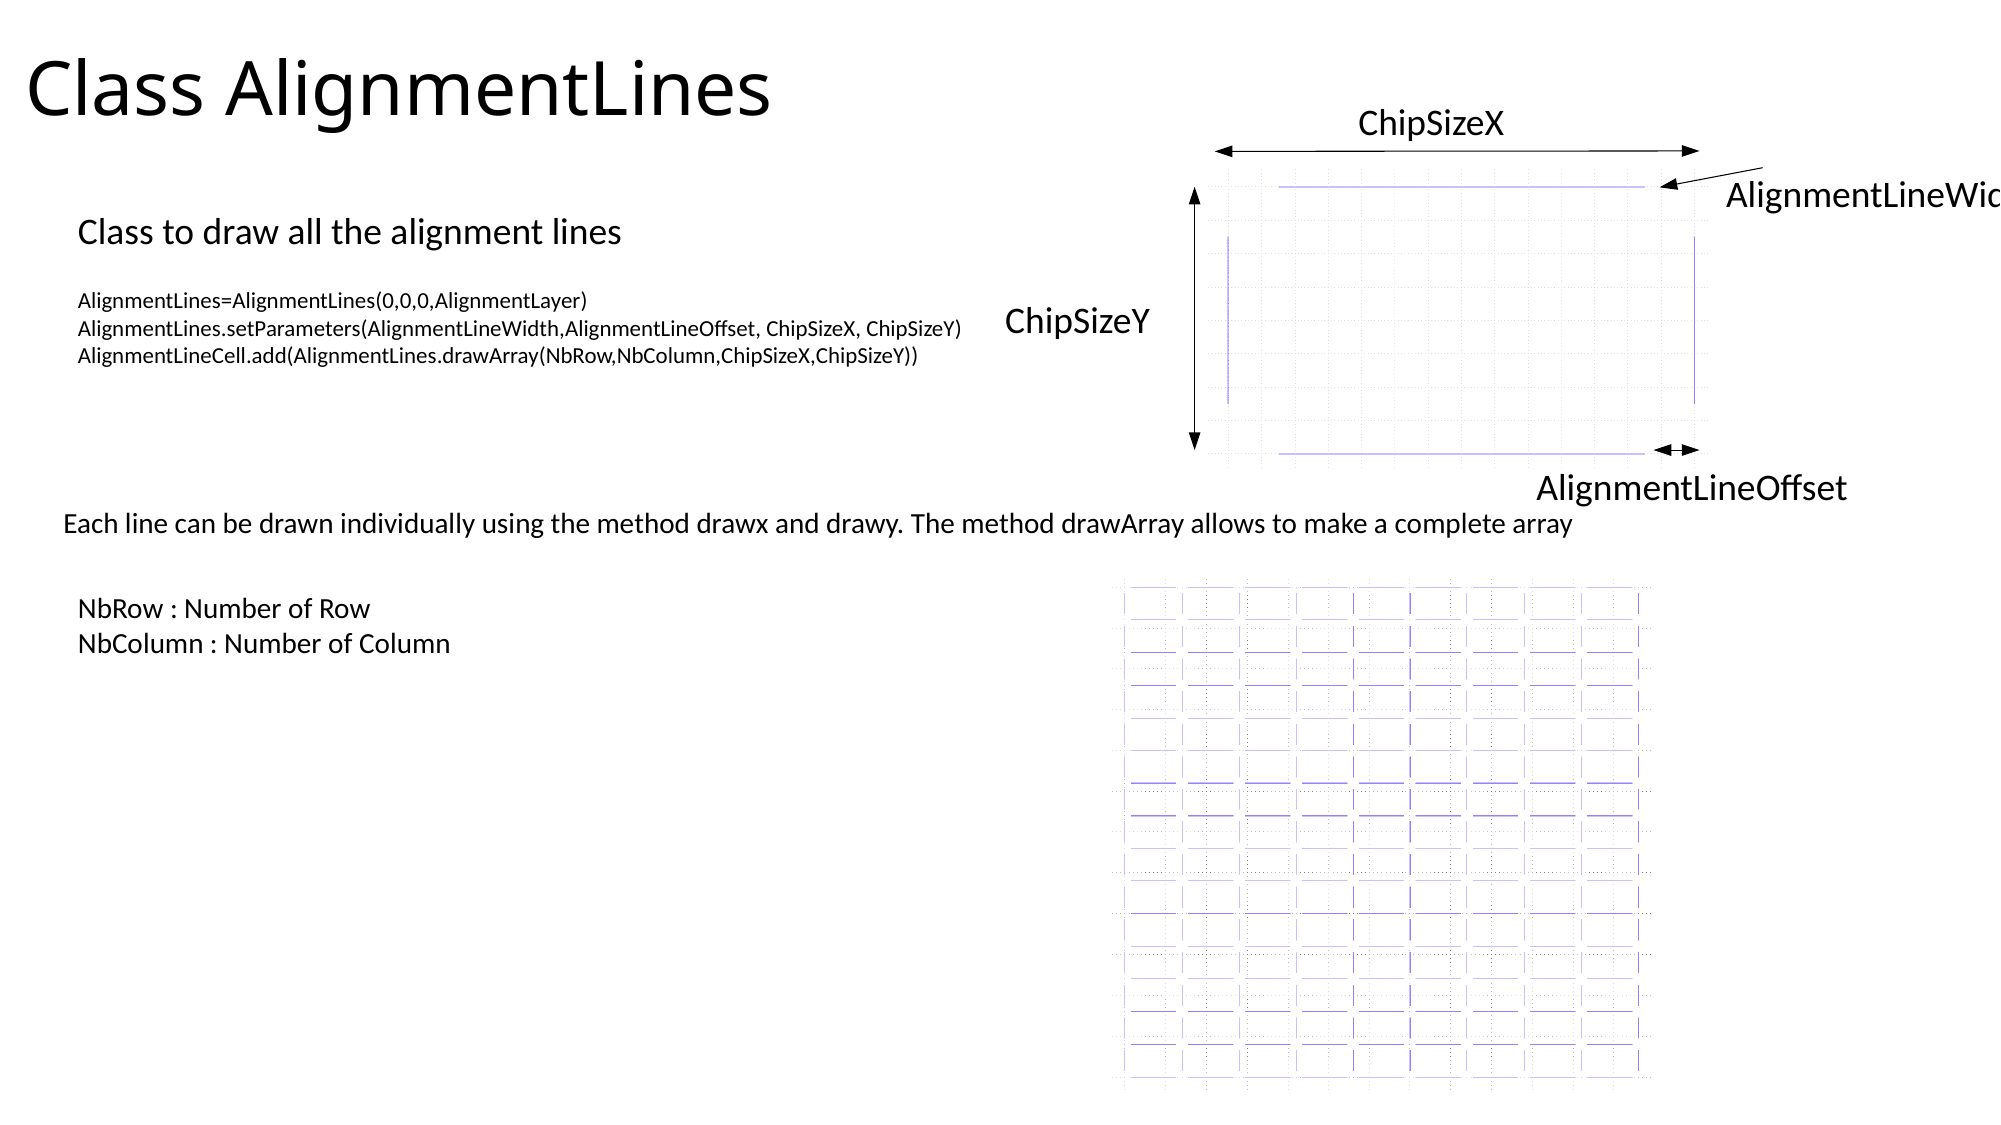

# Class AlignmentLines
ChipSizeX
AlignmentLineWidth
Class to draw all the alignment lines
AlignmentLines=AlignmentLines(0,0,0,AlignmentLayer)
AlignmentLines.setParameters(AlignmentLineWidth,AlignmentLineOffset, ChipSizeX, ChipSizeY)
AlignmentLineCell.add(AlignmentLines.drawArray(NbRow,NbColumn,ChipSizeX,ChipSizeY))
ChipSizeY
AlignmentLineOffset
Each line can be drawn individually using the method drawx and drawy. The method drawArray allows to make a complete array
NbRow : Number of Row
NbColumn : Number of Column